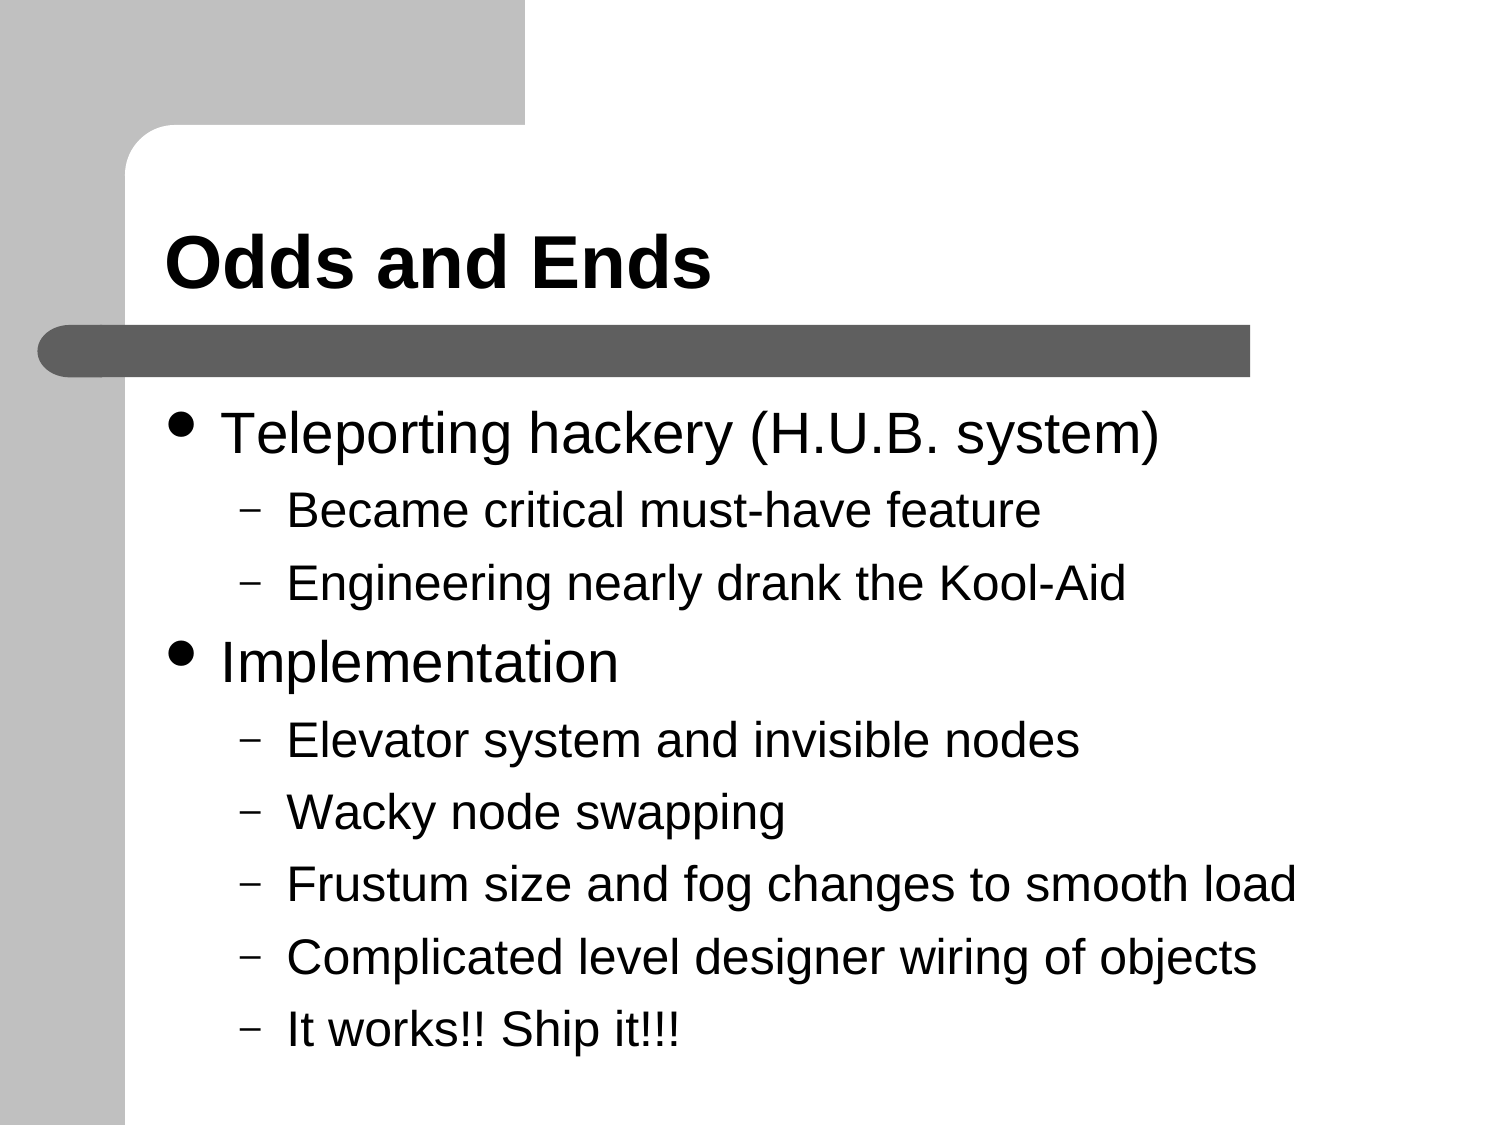

# Odds and Ends
Teleporting hackery (H.U.B. system)
Became critical must-have feature
Engineering nearly drank the Kool-Aid
Implementation
Elevator system and invisible nodes
Wacky node swapping
Frustum size and fog changes to smooth load
Complicated level designer wiring of objects
It works!! Ship it!!!